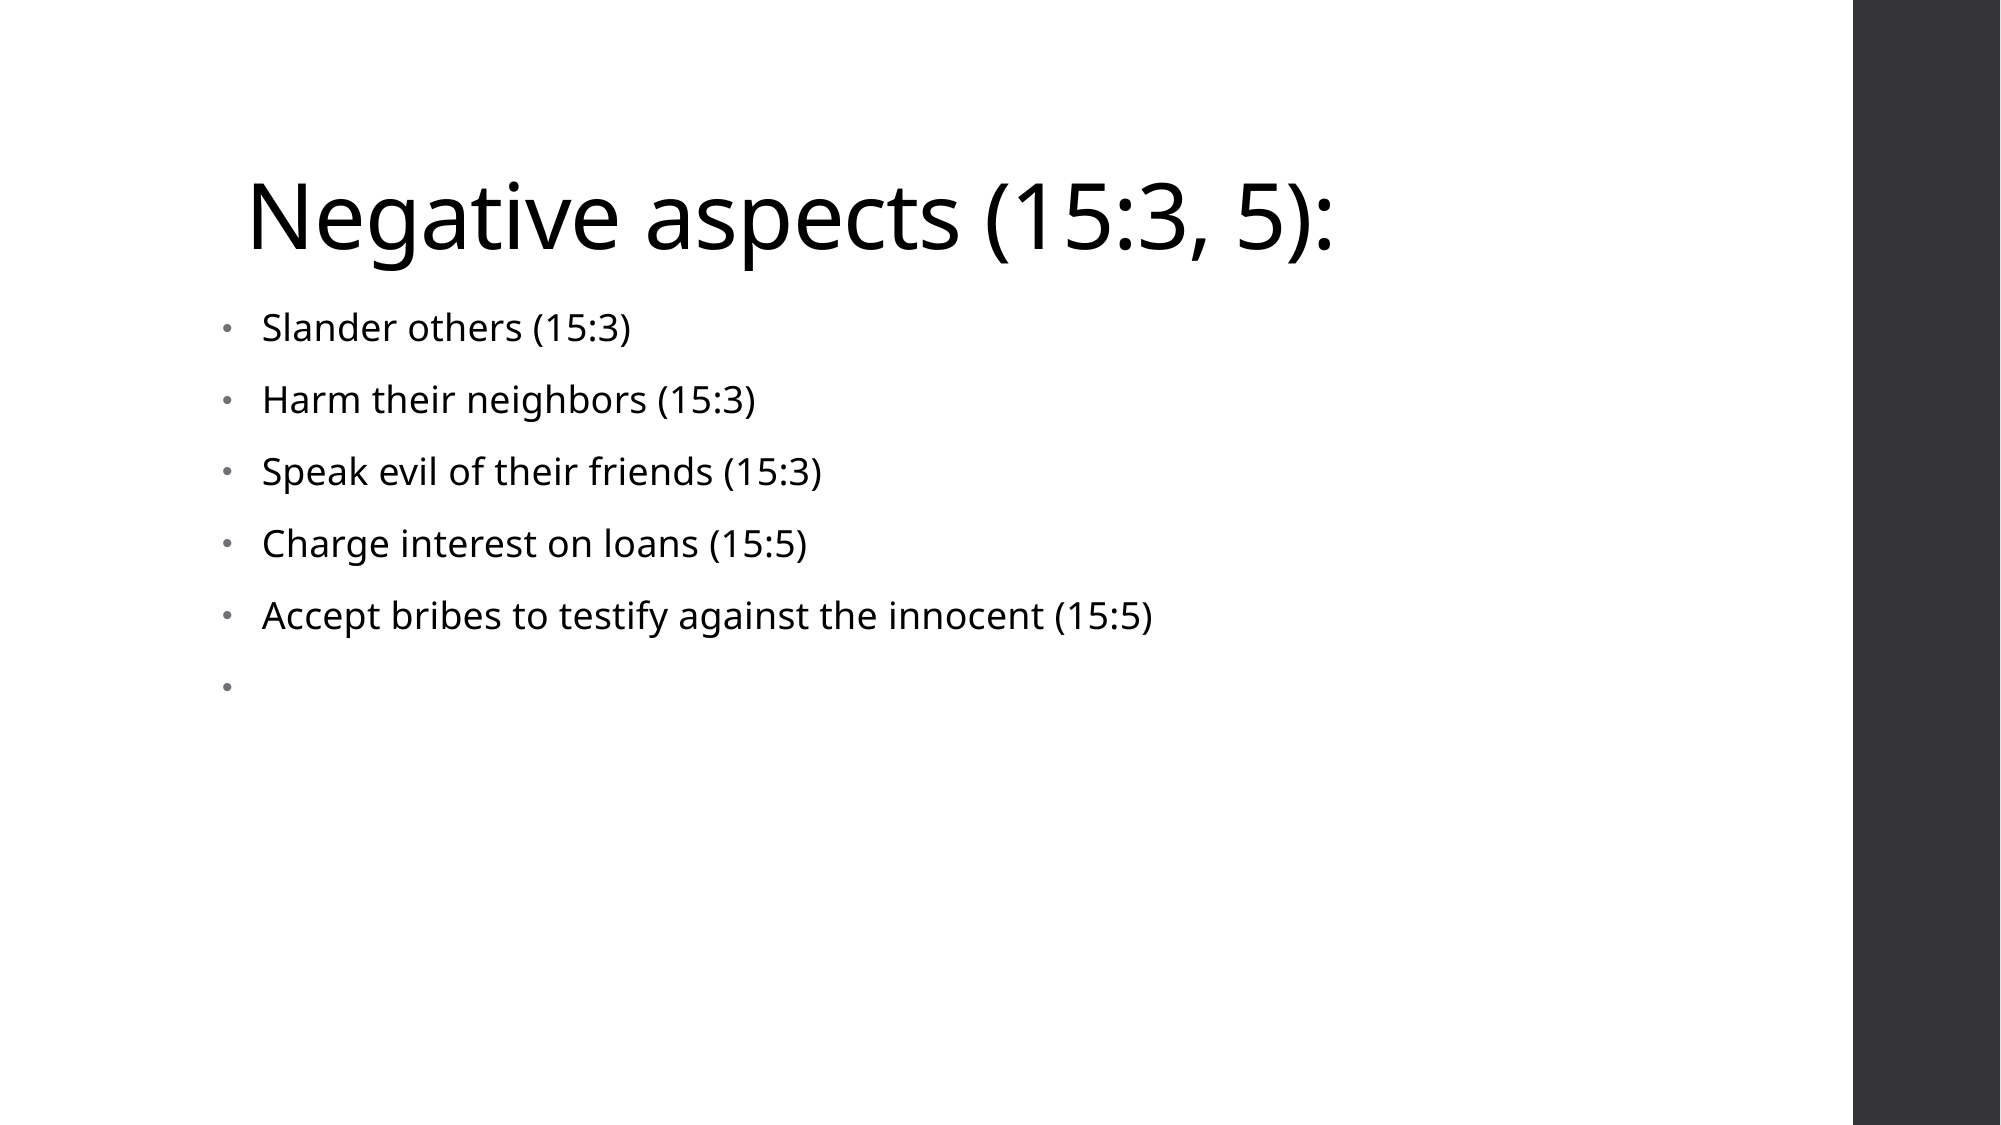

# Negative aspects (15:3, 5):
 Slander others (15:3)
 Harm their neighbors (15:3)
 Speak evil of their friends (15:3)
 Charge interest on loans (15:5)
 Accept bribes to testify against the innocent (15:5)